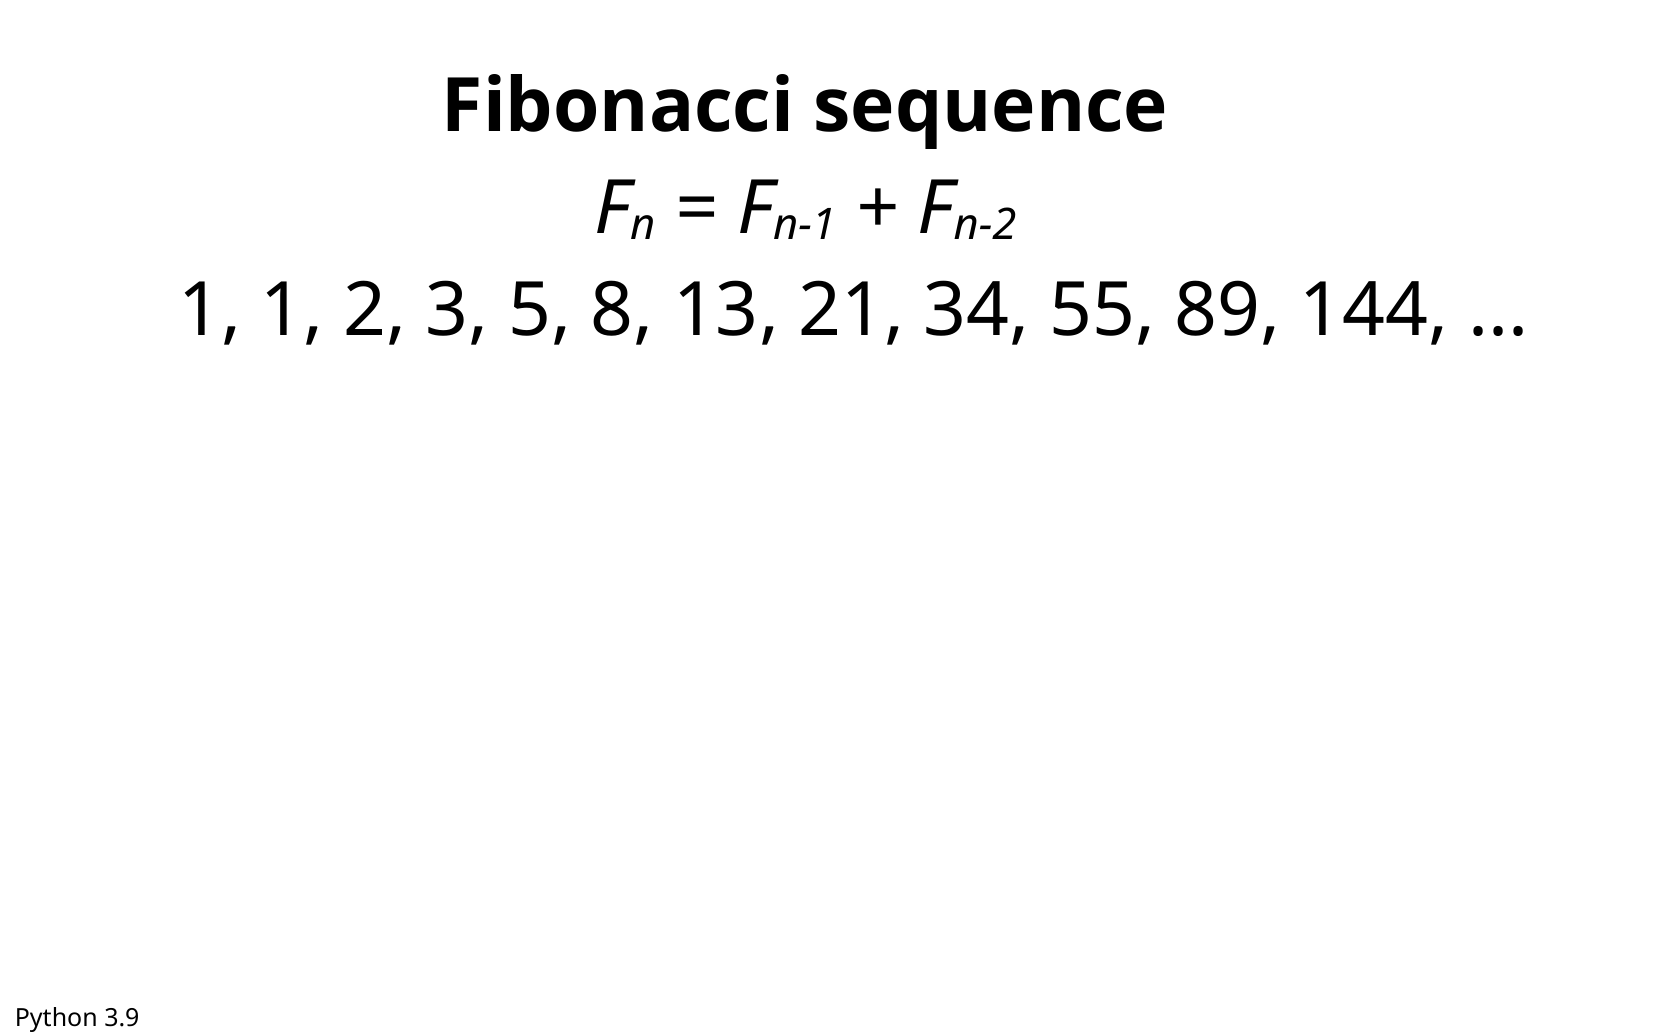

Fibonacci sequence
Fn = Fn-1 + Fn-2
 1, 1, 2, 3, 5, 8, 13, 21, 34, 55, 89, 144, ...
Python 3.9